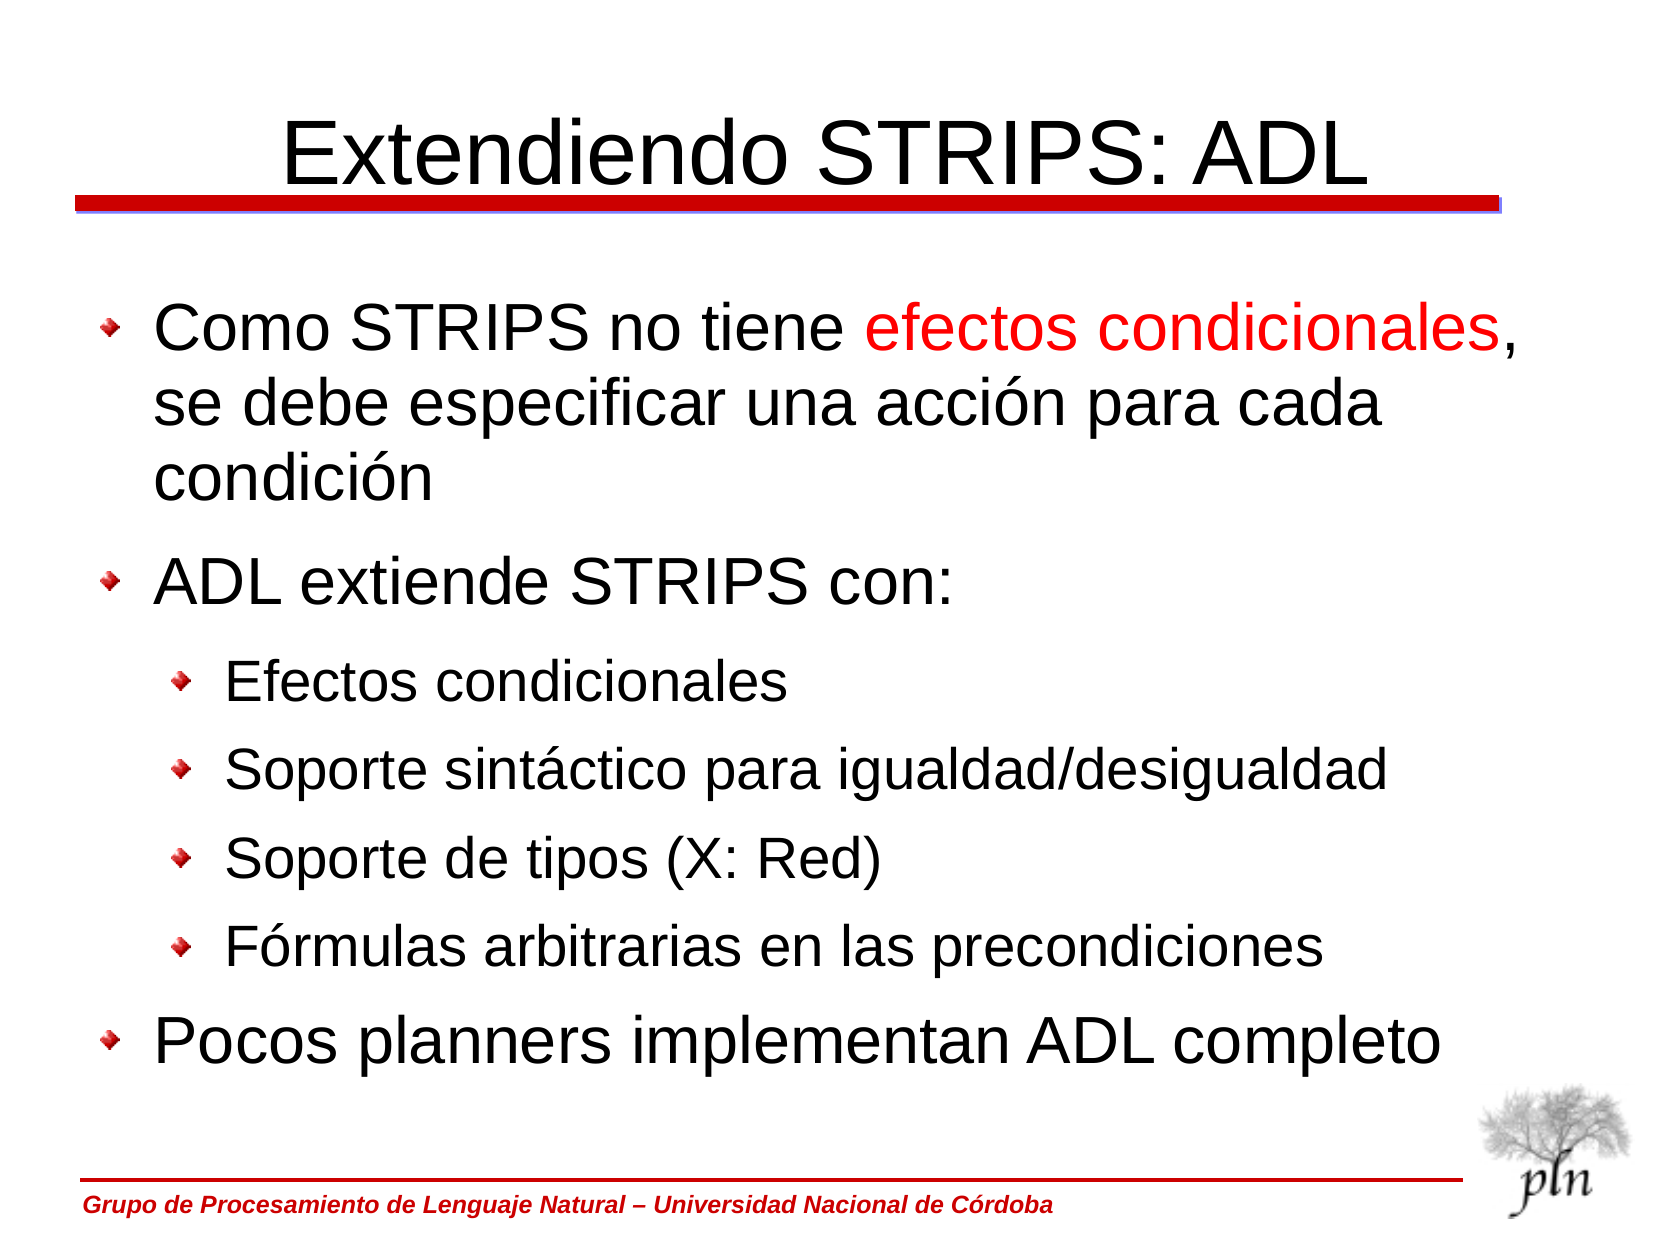

# Extendiendo STRIPS: ADL
Como STRIPS no tiene efectos condicionales, se debe especificar una acción para cada condición
ADL extiende STRIPS con:
Efectos condicionales
Soporte sintáctico para igualdad/desigualdad
Soporte de tipos (X: Red)
Fórmulas arbitrarias en las precondiciones
Pocos planners implementan ADL completo